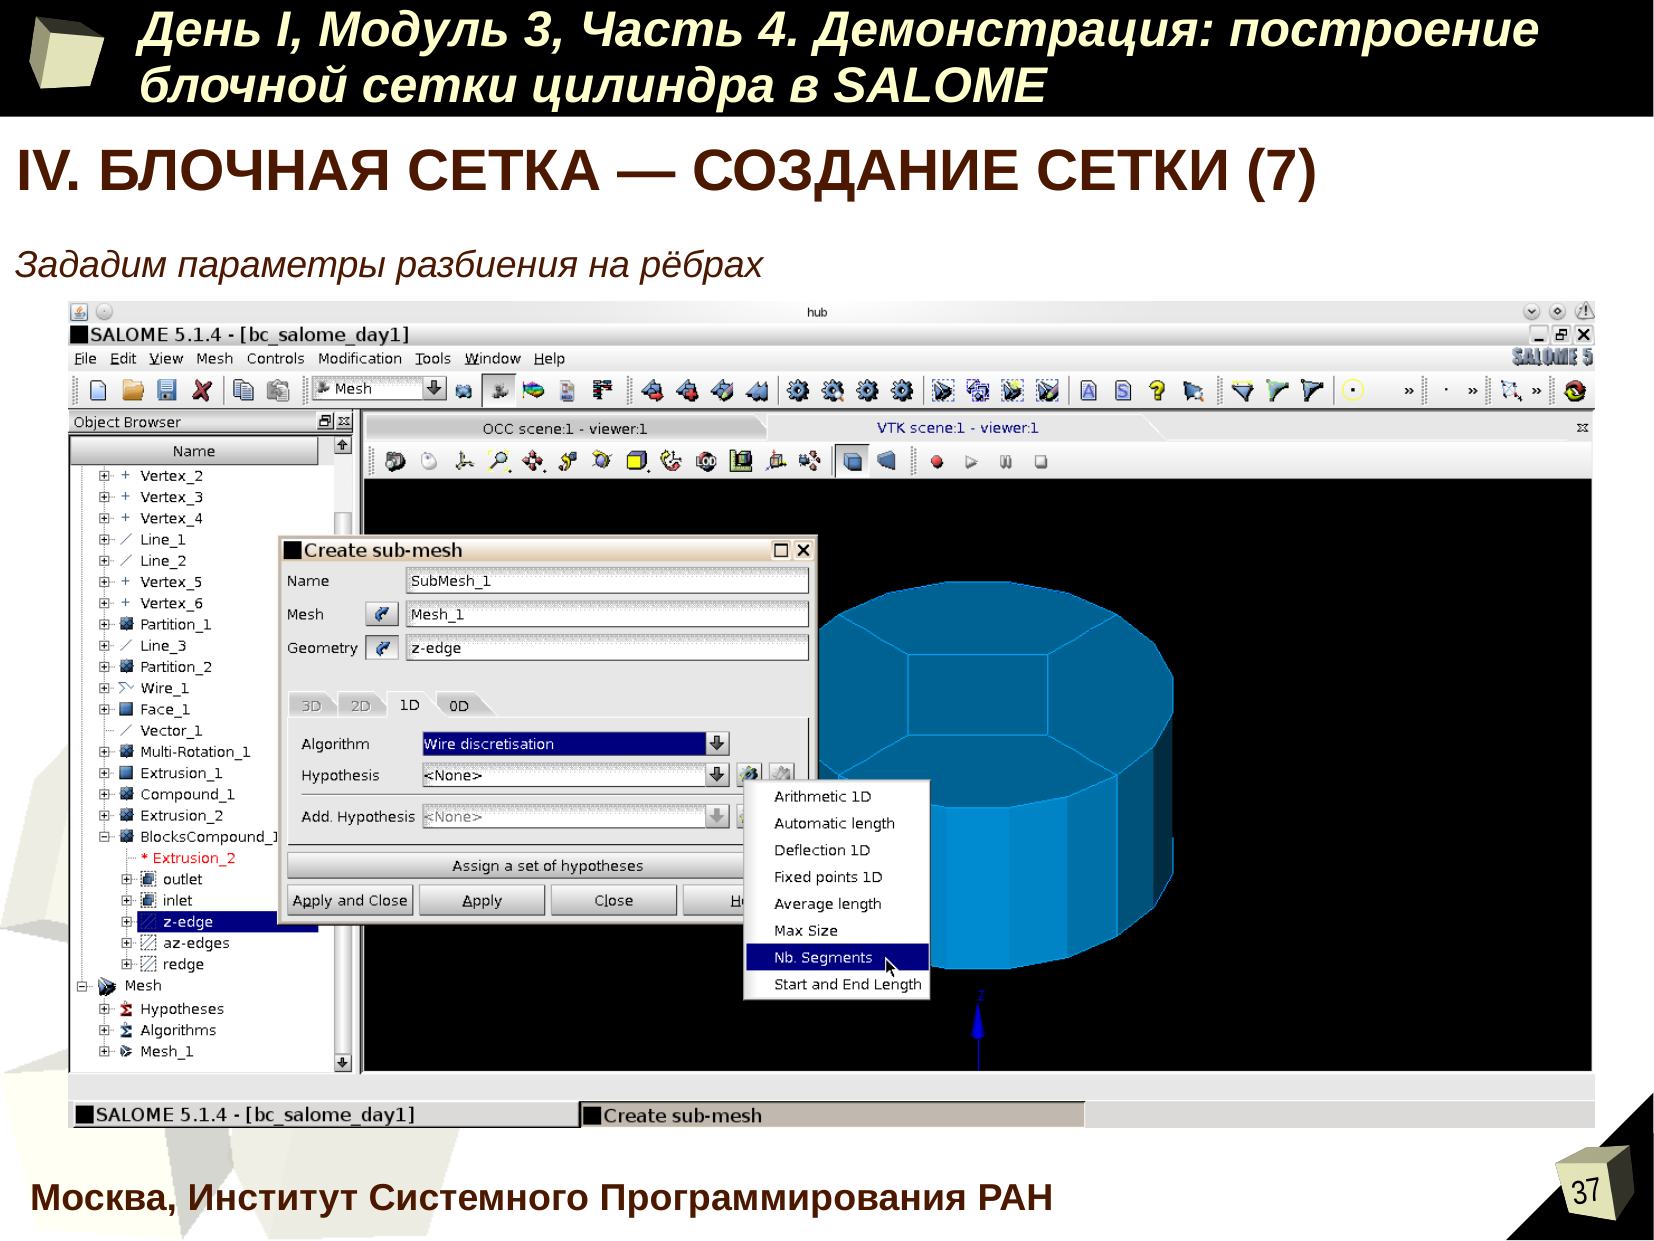

IV. БЛОЧНАЯ СЕТКА — СОЗДАНИЕ СЕТКИ (7)
Зададим параметры разбиения на рёбрах